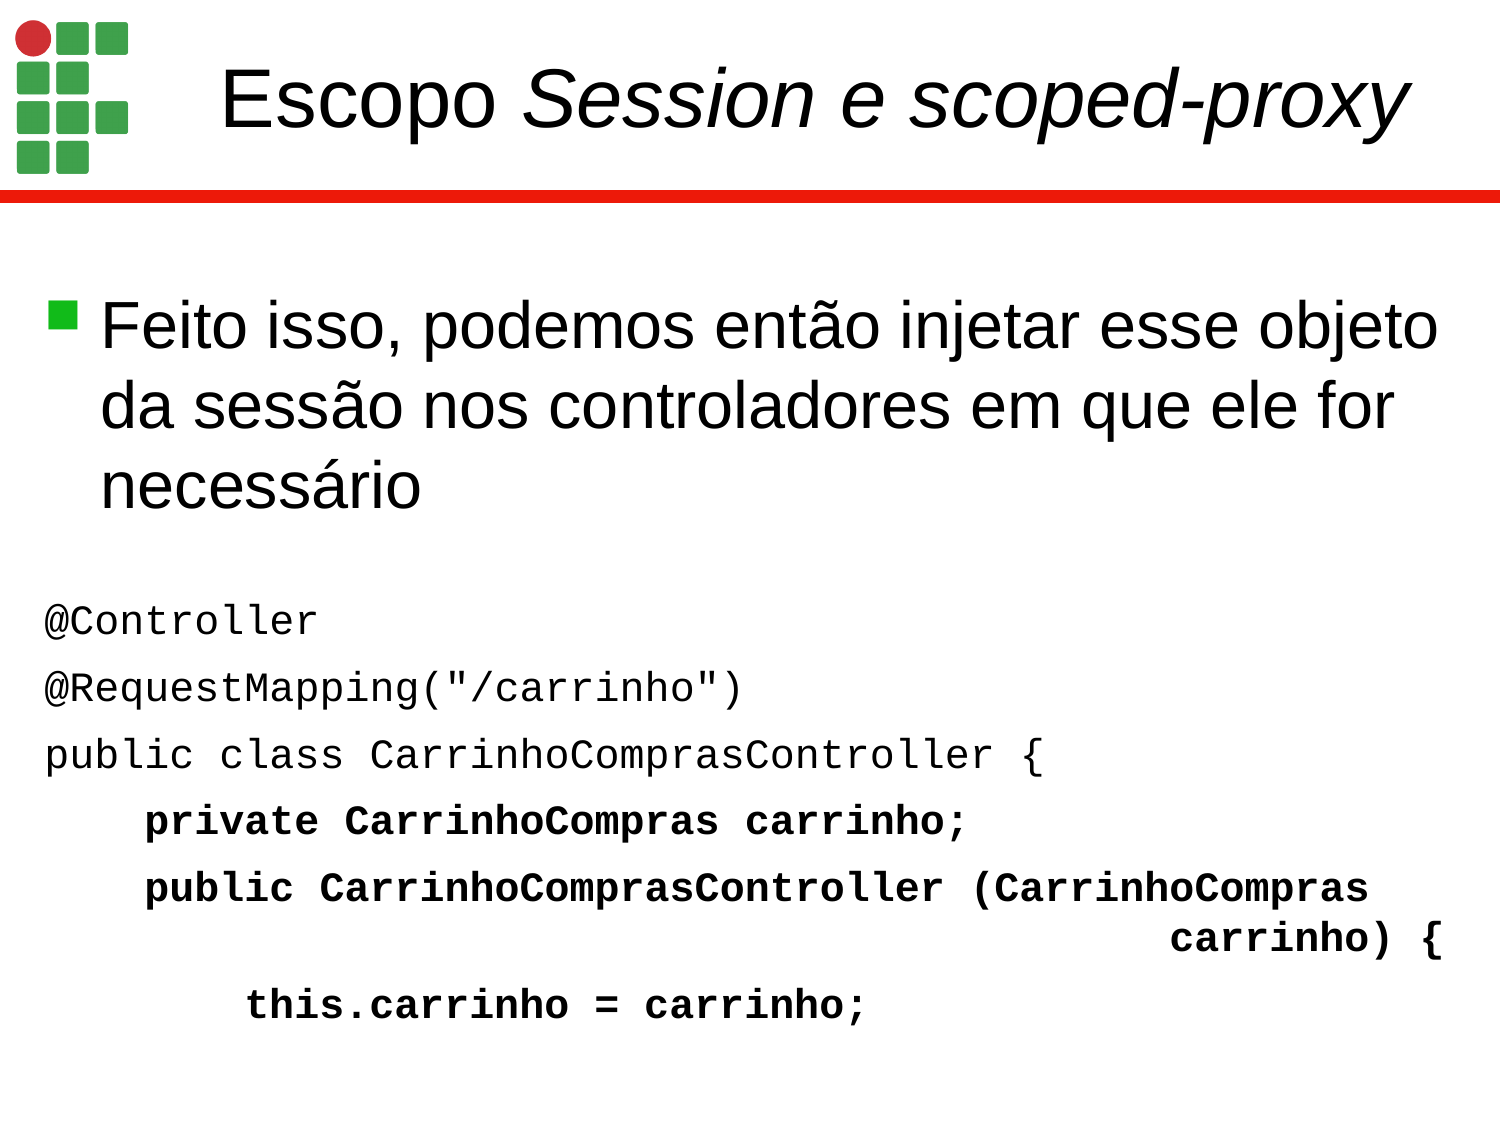

Escopo Session e scoped-proxy
# Feito isso, podemos então injetar esse objeto da sessão nos controladores em que ele for necessário
@Controller
@RequestMapping("/carrinho")
public class CarrinhoComprasController {
 private CarrinhoCompras carrinho;
 public CarrinhoComprasController (CarrinhoCompras
 carrinho) {
 this.carrinho = carrinho;